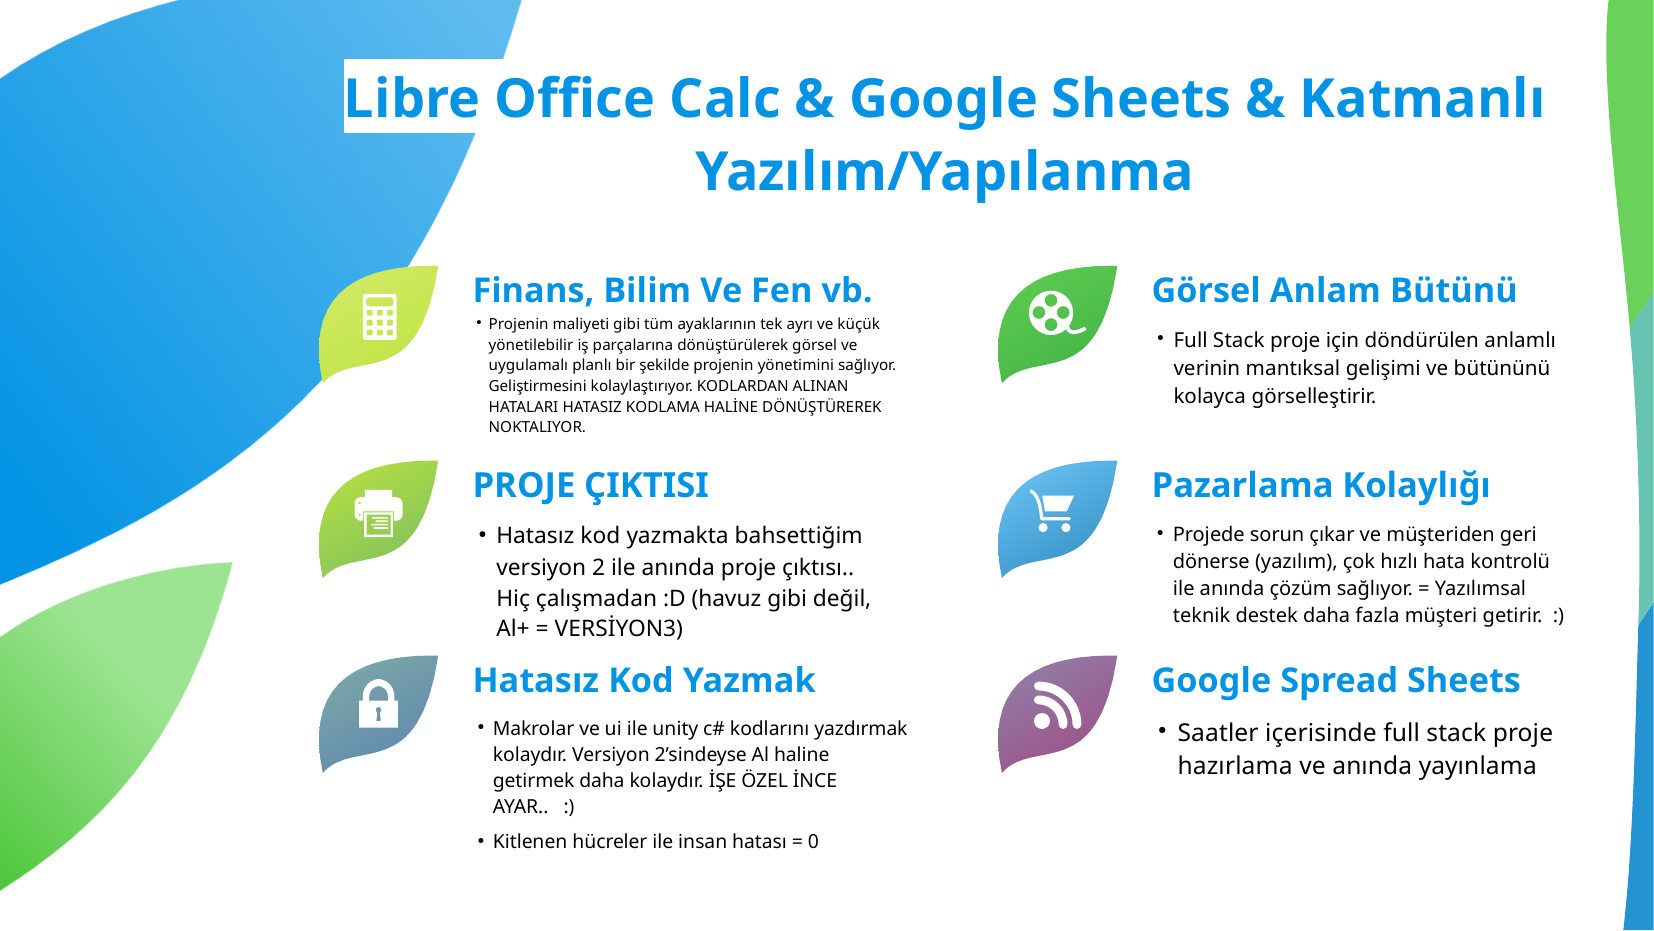

Libre Office Calc & Google Sheets & Katmanlı Yazılım/Yapılanma
# Finans, Bilim Ve Fen vb.
Görsel Anlam Bütünü
Projenin maliyeti gibi tüm ayaklarının tek ayrı ve küçük yönetilebilir iş parçalarına dönüştürülerek görsel ve uygulamalı planlı bir şekilde projenin yönetimini sağlıyor. Geliştirmesini kolaylaştırıyor. KODLARDAN ALINAN HATALARI HATASIZ KODLAMA HALİNE DÖNÜŞTÜREREK NOKTALIYOR.
Full Stack proje için döndürülen anlamlı verinin mantıksal gelişimi ve bütününü kolayca görselleştirir.
PROJE ÇIKTISI
Pazarlama Kolaylığı
Hatasız kod yazmakta bahsettiğim versiyon 2 ile anında proje çıktısı.. Hiç çalışmadan :D (havuz gibi değil, Al+ = VERSİYON3)
Projede sorun çıkar ve müşteriden geri dönerse (yazılım), çok hızlı hata kontrolü ile anında çözüm sağlıyor. = Yazılımsal teknik destek daha fazla müşteri getirir. :)
Hatasız Kod Yazmak
Google Spread Sheets
Makrolar ve ui ile unity c# kodlarını yazdırmak kolaydır. Versiyon 2’sindeyse Al haline getirmek daha kolaydır. İŞE ÖZEL İNCE AYAR.. :)
Kitlenen hücreler ile insan hatası = 0
Saatler içerisinde full stack proje hazırlama ve anında yayınlama